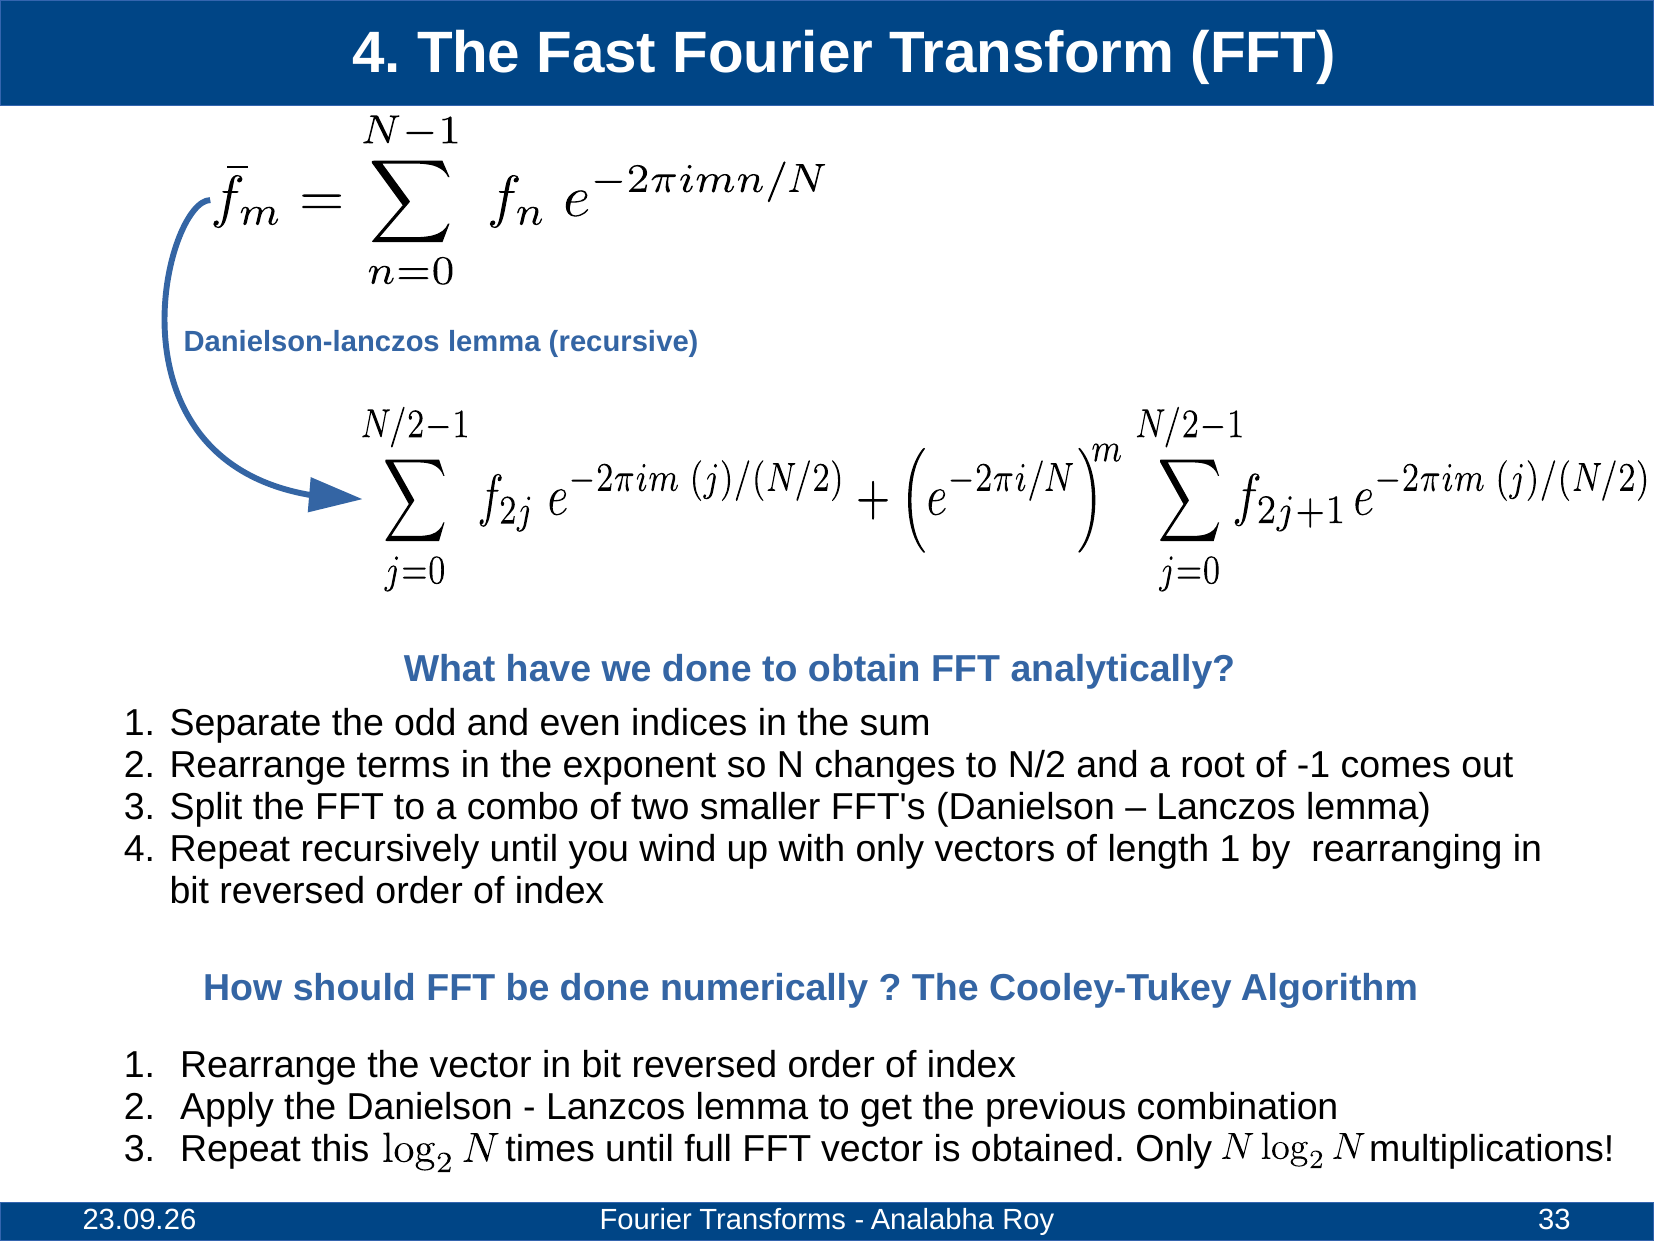

# 4. The Fast Fourier Transform (FFT)
Danielson-lanczos lemma (recursive)
What have we done to obtain FFT analytically?
 Separate the odd and even indices in the sum
 Rearrange terms in the exponent so N changes to N/2 and a root of -1 comes out
 Split the FFT to a combo of two smaller FFT's (Danielson – Lanczos lemma)
 Repeat recursively until you wind up with only vectors of length 1 by rearranging in bit reversed order of index
How should FFT be done numerically ? The Cooley-Tukey Algorithm
 Rearrange the vector in bit reversed order of index
 Apply the Danielson - Lanzcos lemma to get the previous combination
 Repeat this times until full FFT vector is obtained. Only multiplications!
Your name here (insert->page number)
33